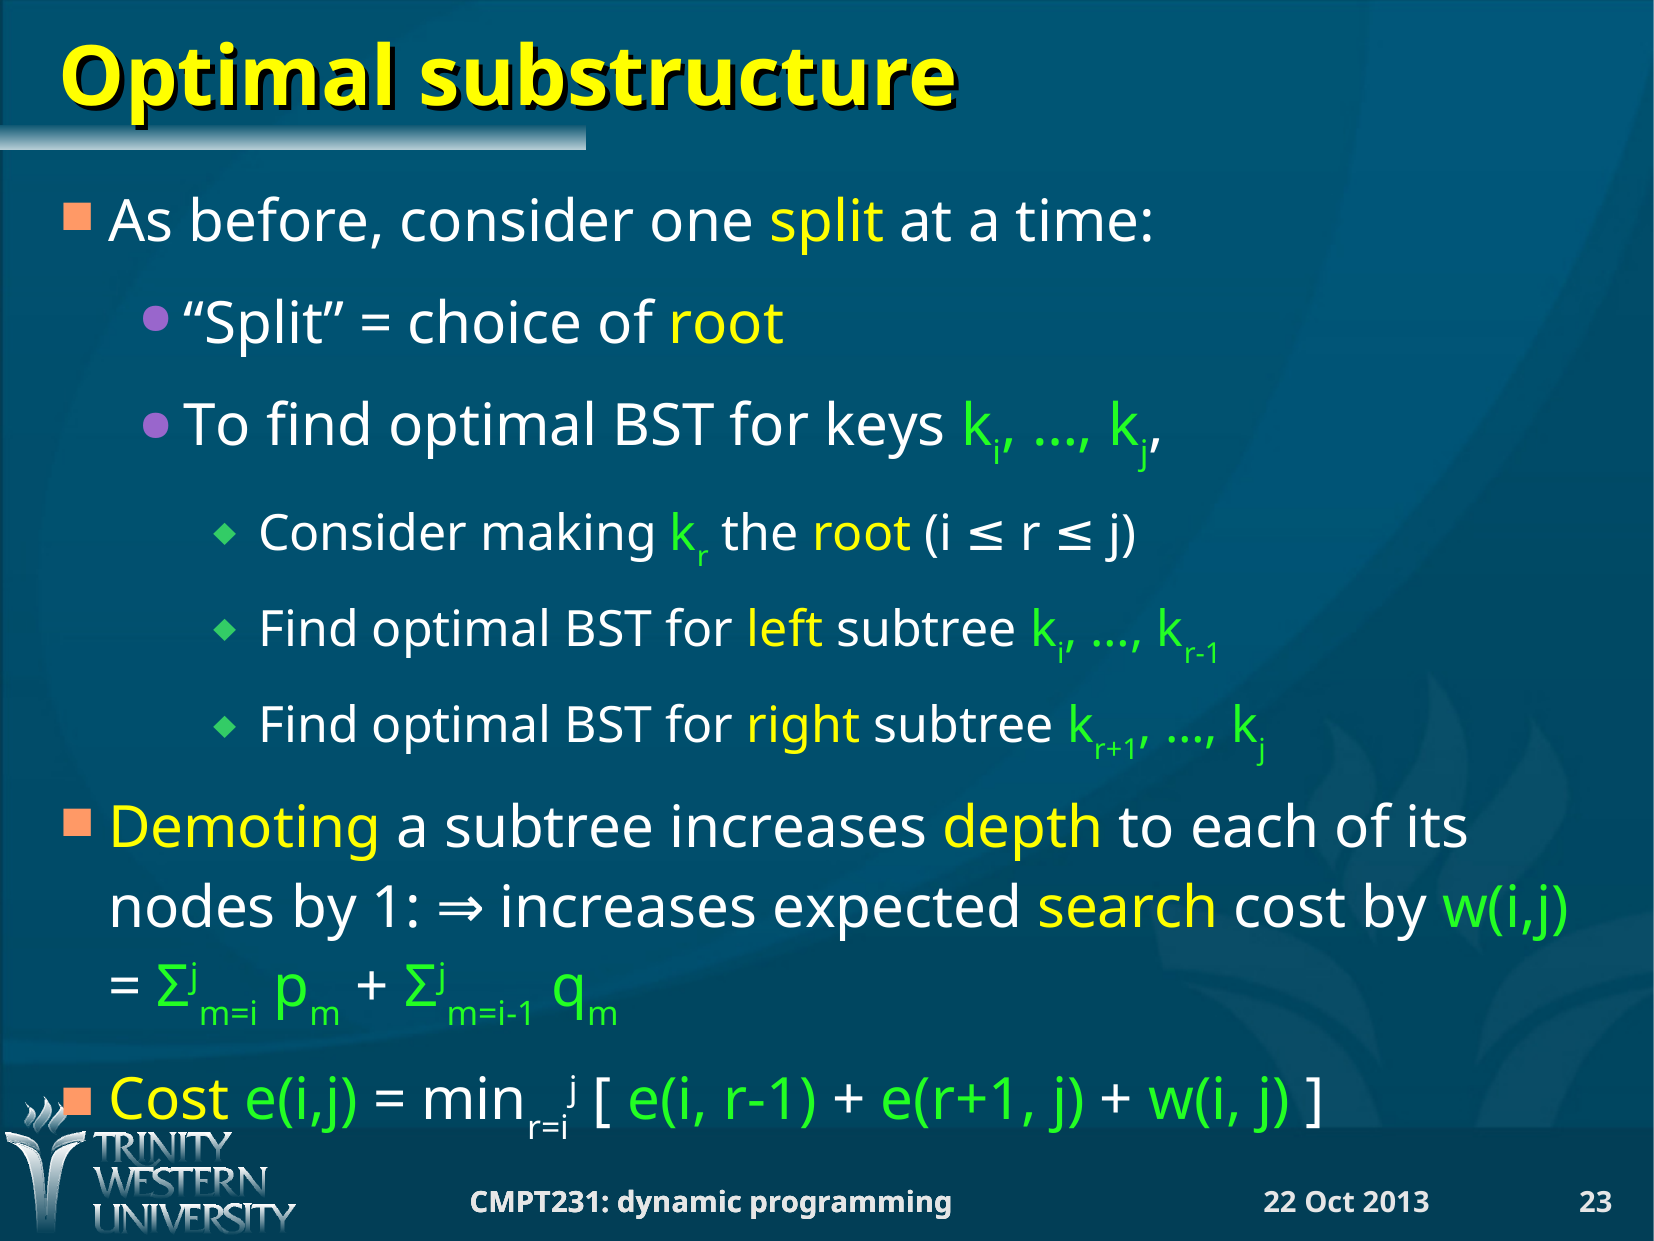

# Optimal substructure
As before, consider one split at a time:
“Split” = choice of root
To find optimal BST for keys ki, …, kj,
Consider making kr the root (i ≤ r ≤ j)
Find optimal BST for left subtree ki, …, kr-1
Find optimal BST for right subtree kr+1, …, kj
Demoting a subtree increases depth to each of its nodes by 1: ⇒ increases expected search cost by w(i,j) = Σjm=i pm + Σjm=i-1 qm
Cost e(i,j) = minr=ij [ e(i, r-1) + e(r+1, j) + w(i, j) ]
CMPT231: dynamic programming
22 Oct 2013
23